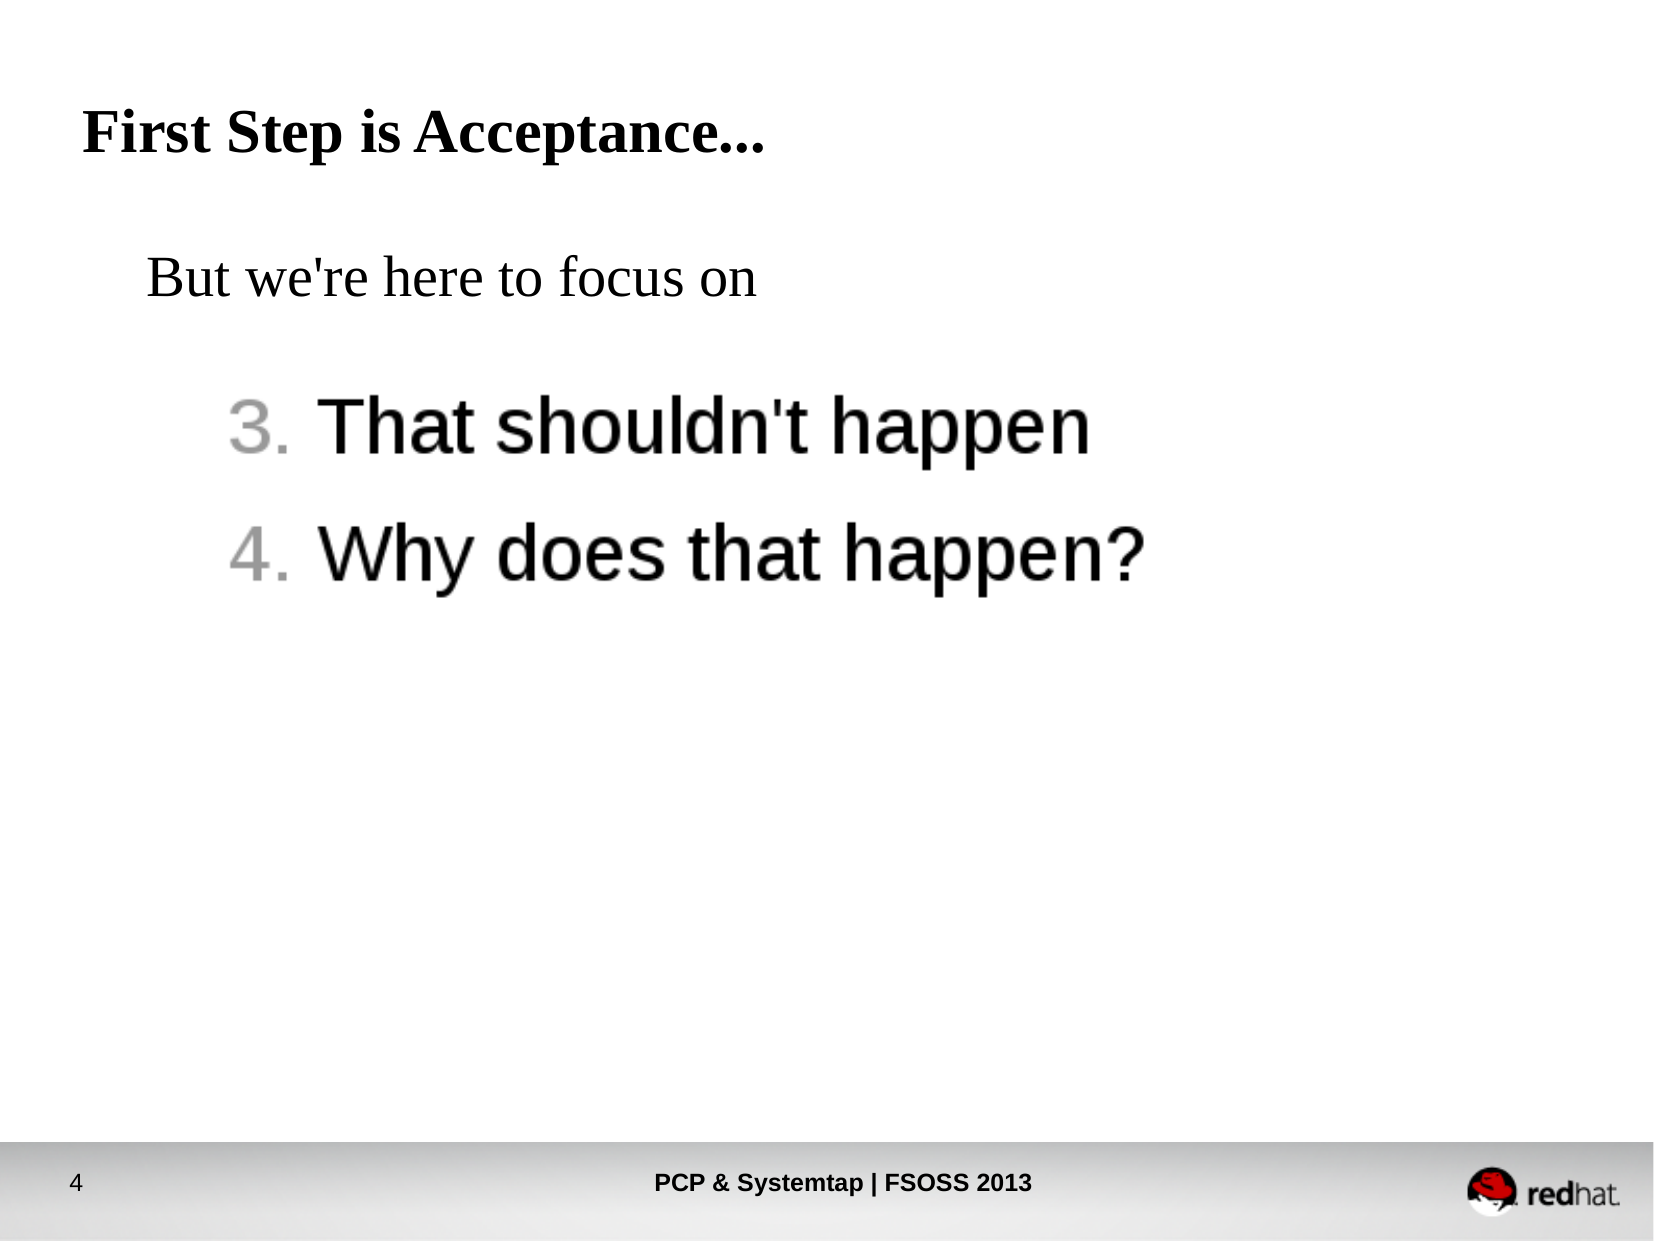

# First Step is Acceptance...
But we're here to focus on